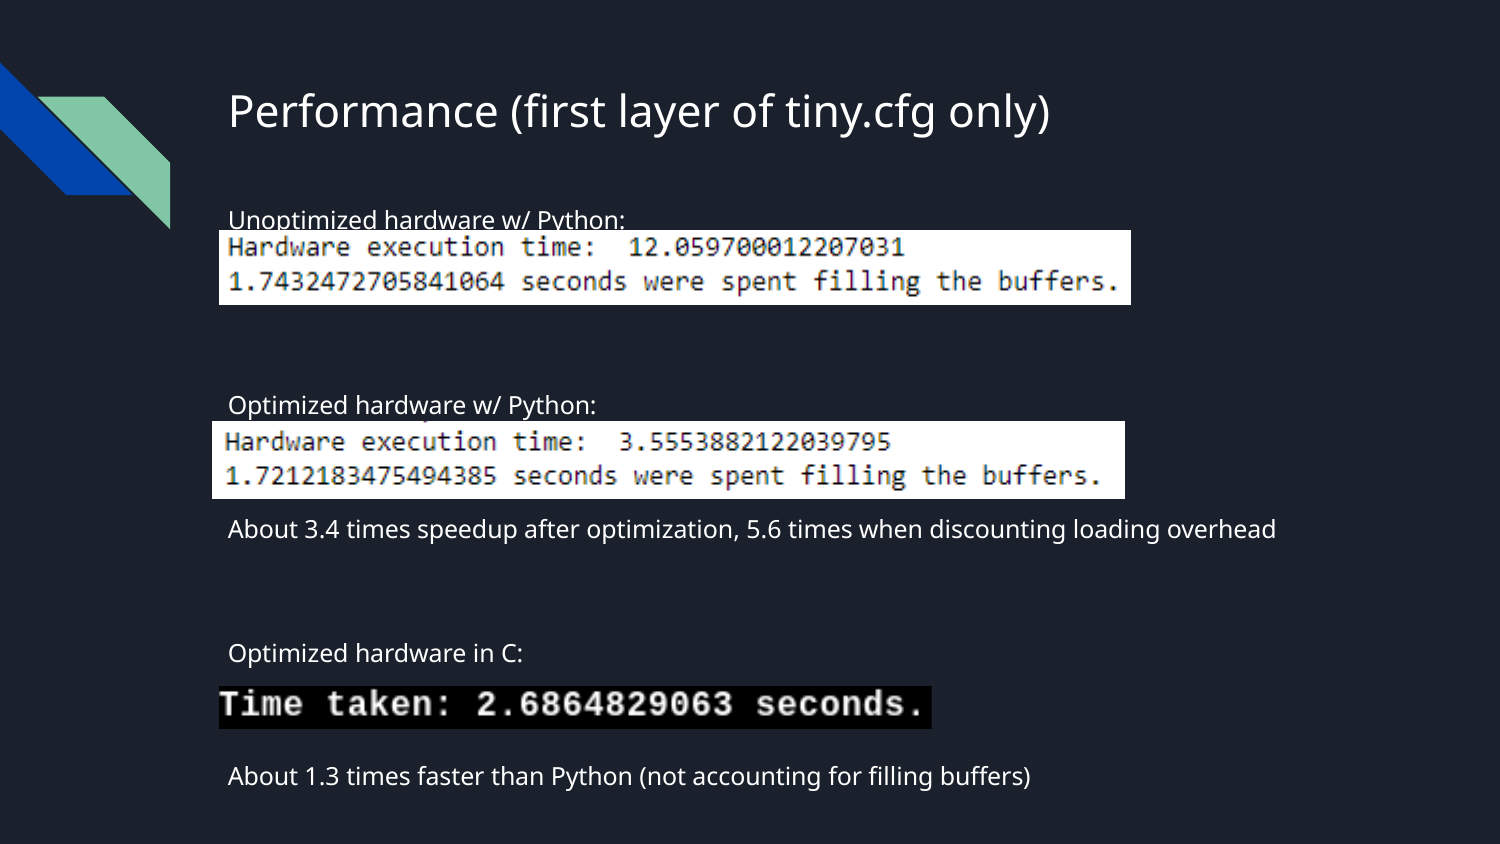

# Performance (first layer of tiny.cfg only)
Unoptimized hardware w/ Python:
Optimized hardware w/ Python:
About 3.4 times speedup after optimization, 5.6 times when discounting loading overhead
Optimized hardware in C:
About 1.3 times faster than Python (not accounting for filling buffers)